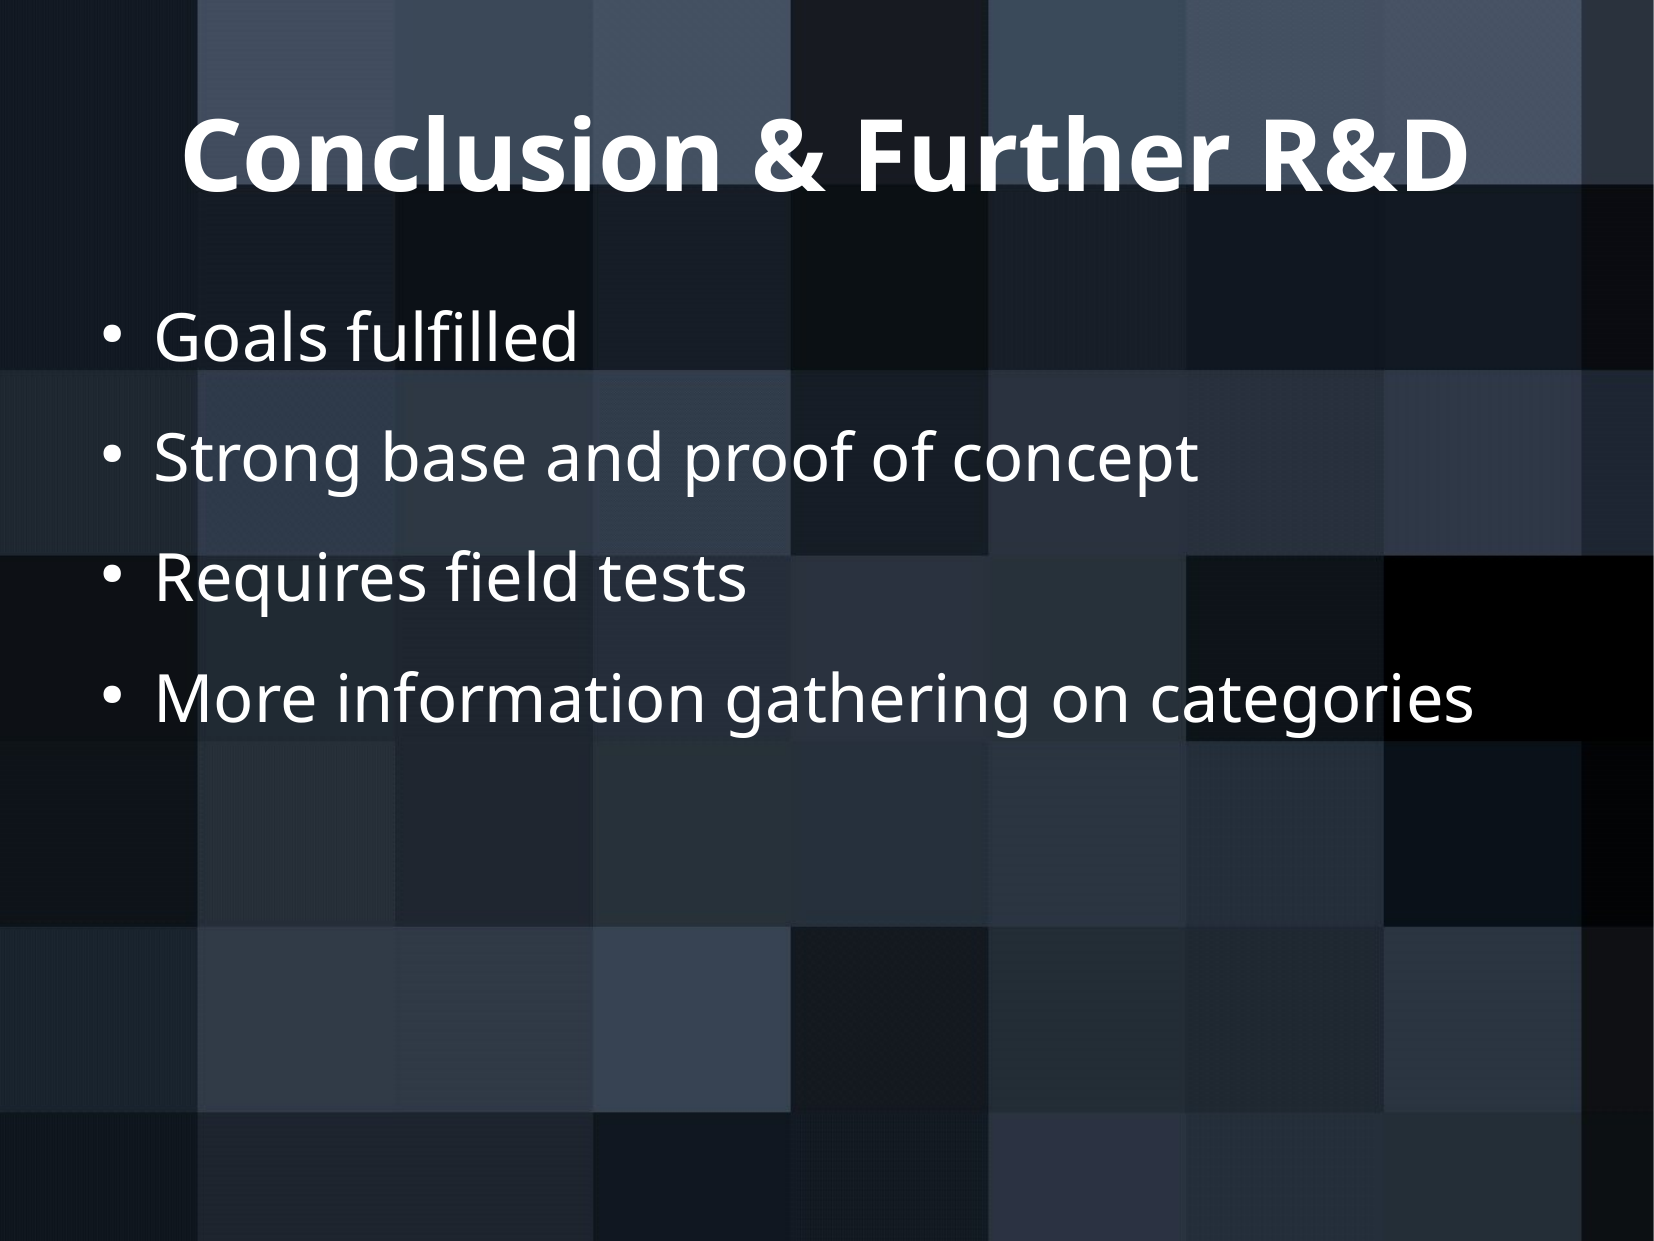

# Conclusion & Further R&D
Goals fulfilled
Strong base and proof of concept
Requires field tests
More information gathering on categories